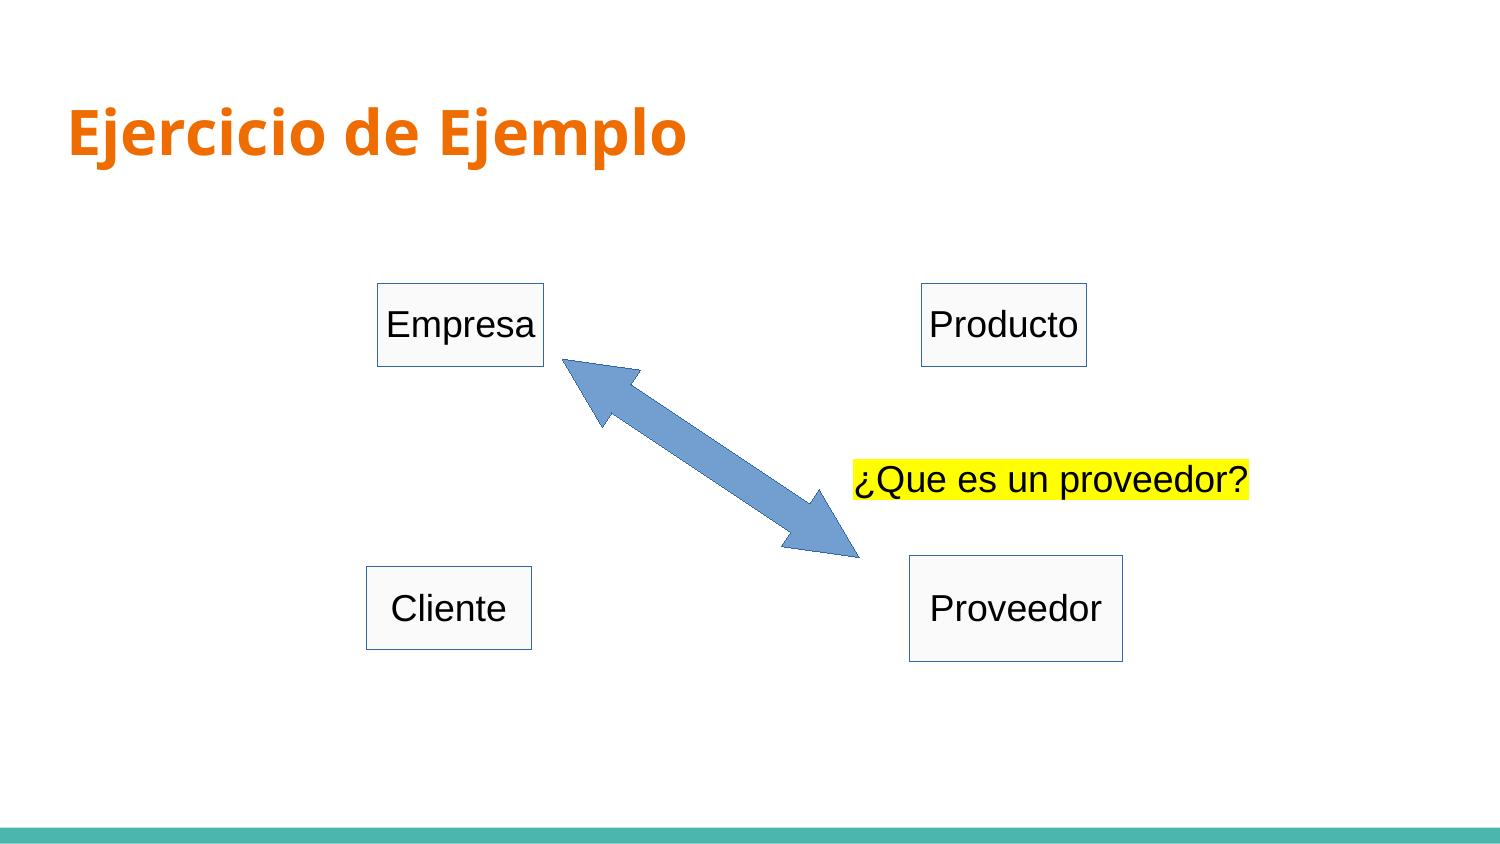

# Ejercicio de Ejemplo
Empresa
Producto
¿Que es un proveedor?
Proveedor
Cliente